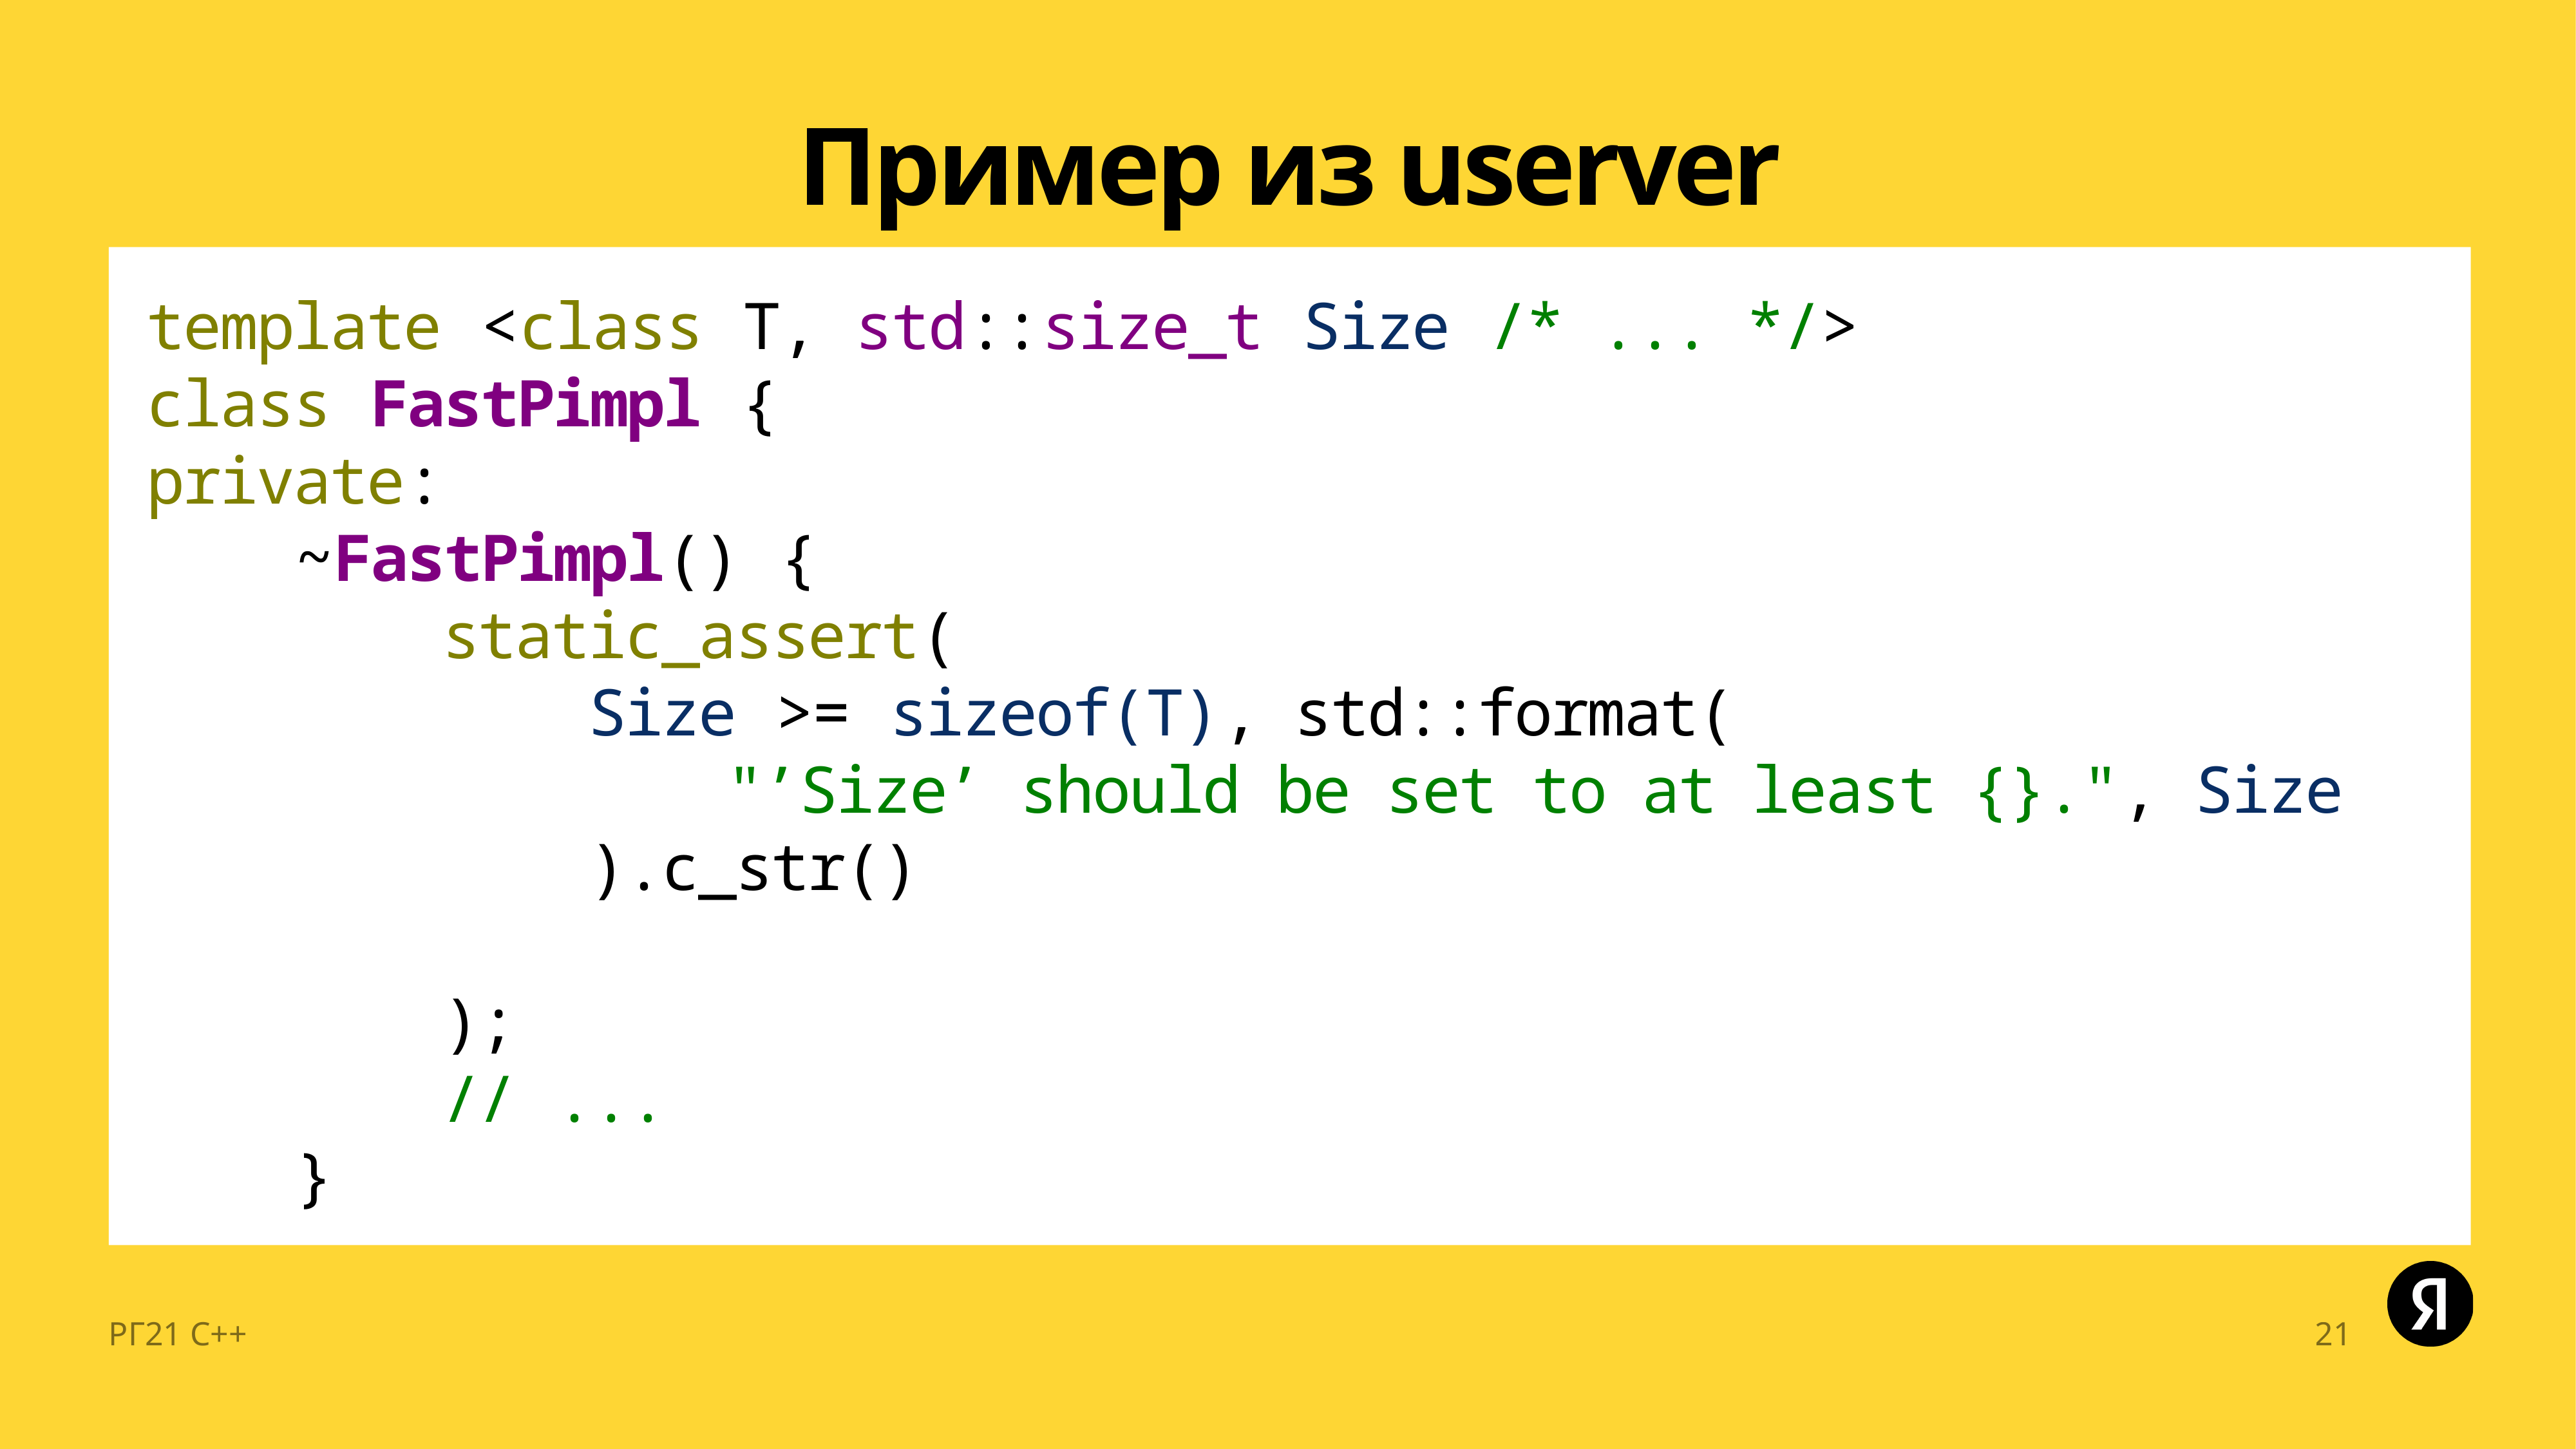

Пример из userver
# template <class T, std::size_t Size /* ... */>
class FastPimpl {
private:
 ~FastPimpl() {
 static_assert(
 Size >= sizeof(T), std::format(
 		"’Size’ should be set to at least {}.", Size
 ).c_str()
 );
 // ...
 }
РГ21 C++
21